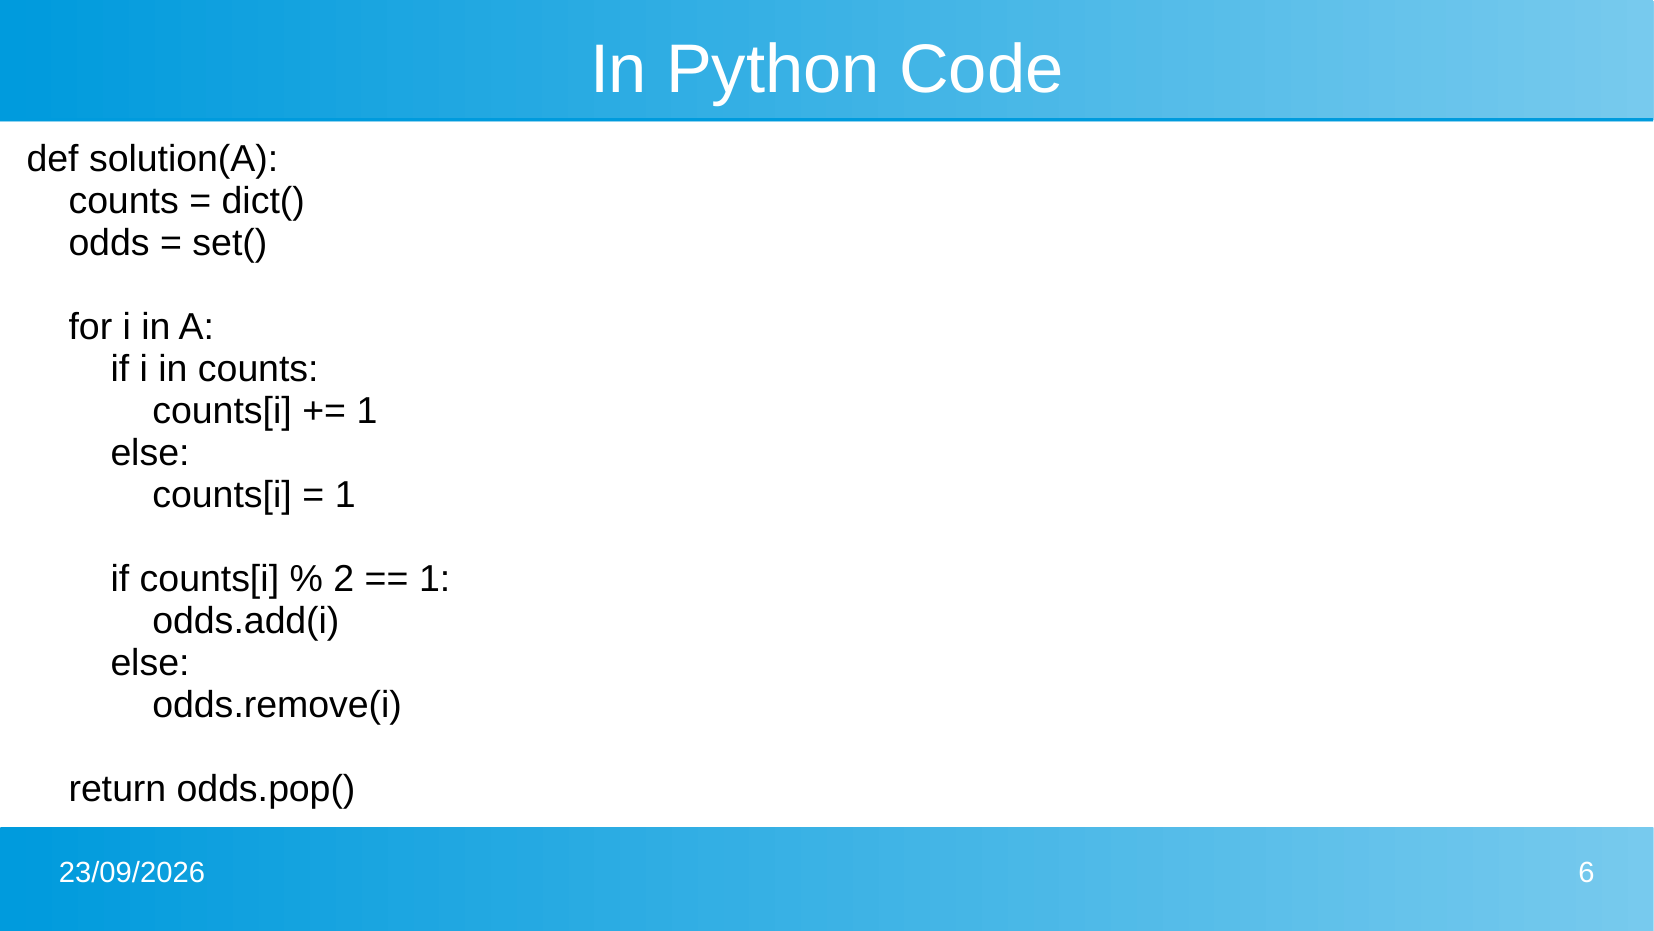

# In Python Code
def solution(A):
 counts = dict()
 odds = set()
 for i in A:
 if i in counts:
 counts[i] += 1
 else:
 counts[i] = 1
 if counts[i] % 2 == 1:
 odds.add(i)
 else:
 odds.remove(i)
 return odds.pop()
6